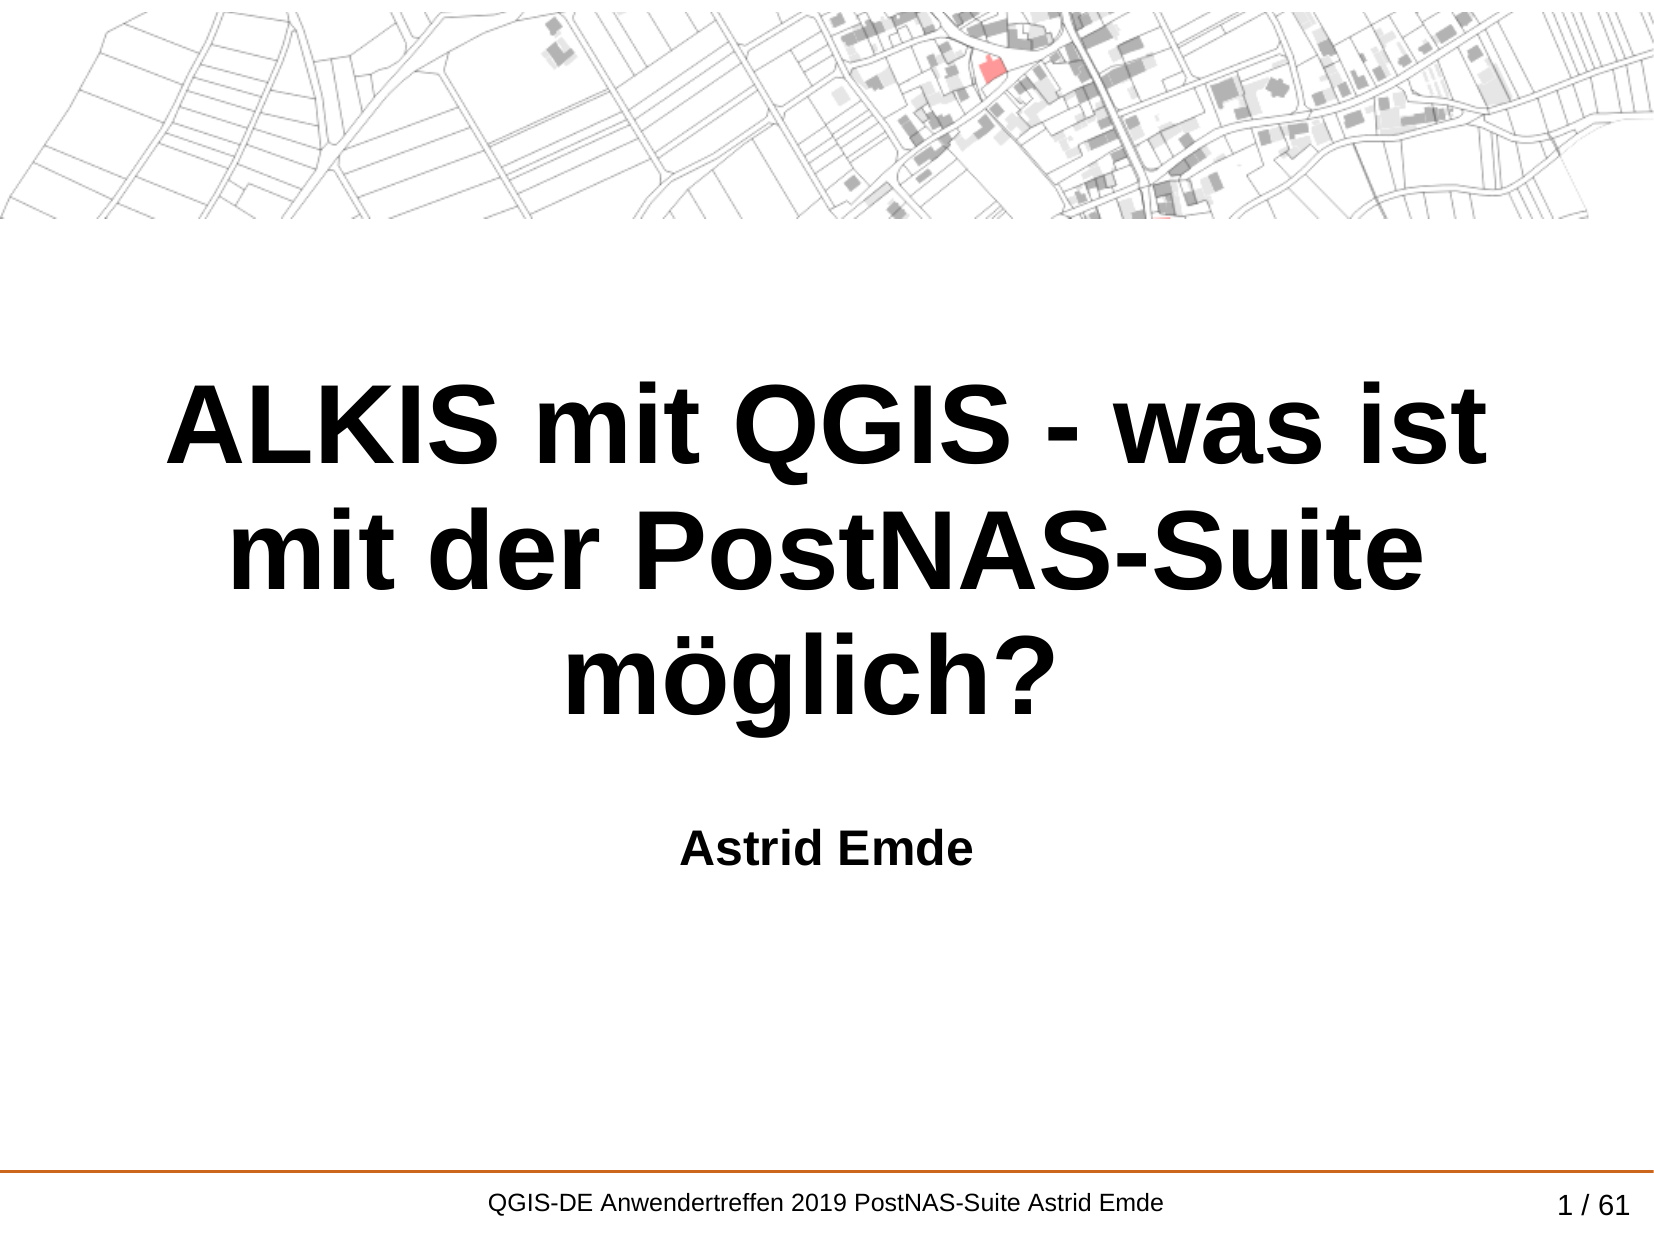

ALKIS mit QGIS - was ist mit der PostNAS-Suite möglich?
Astrid Emde